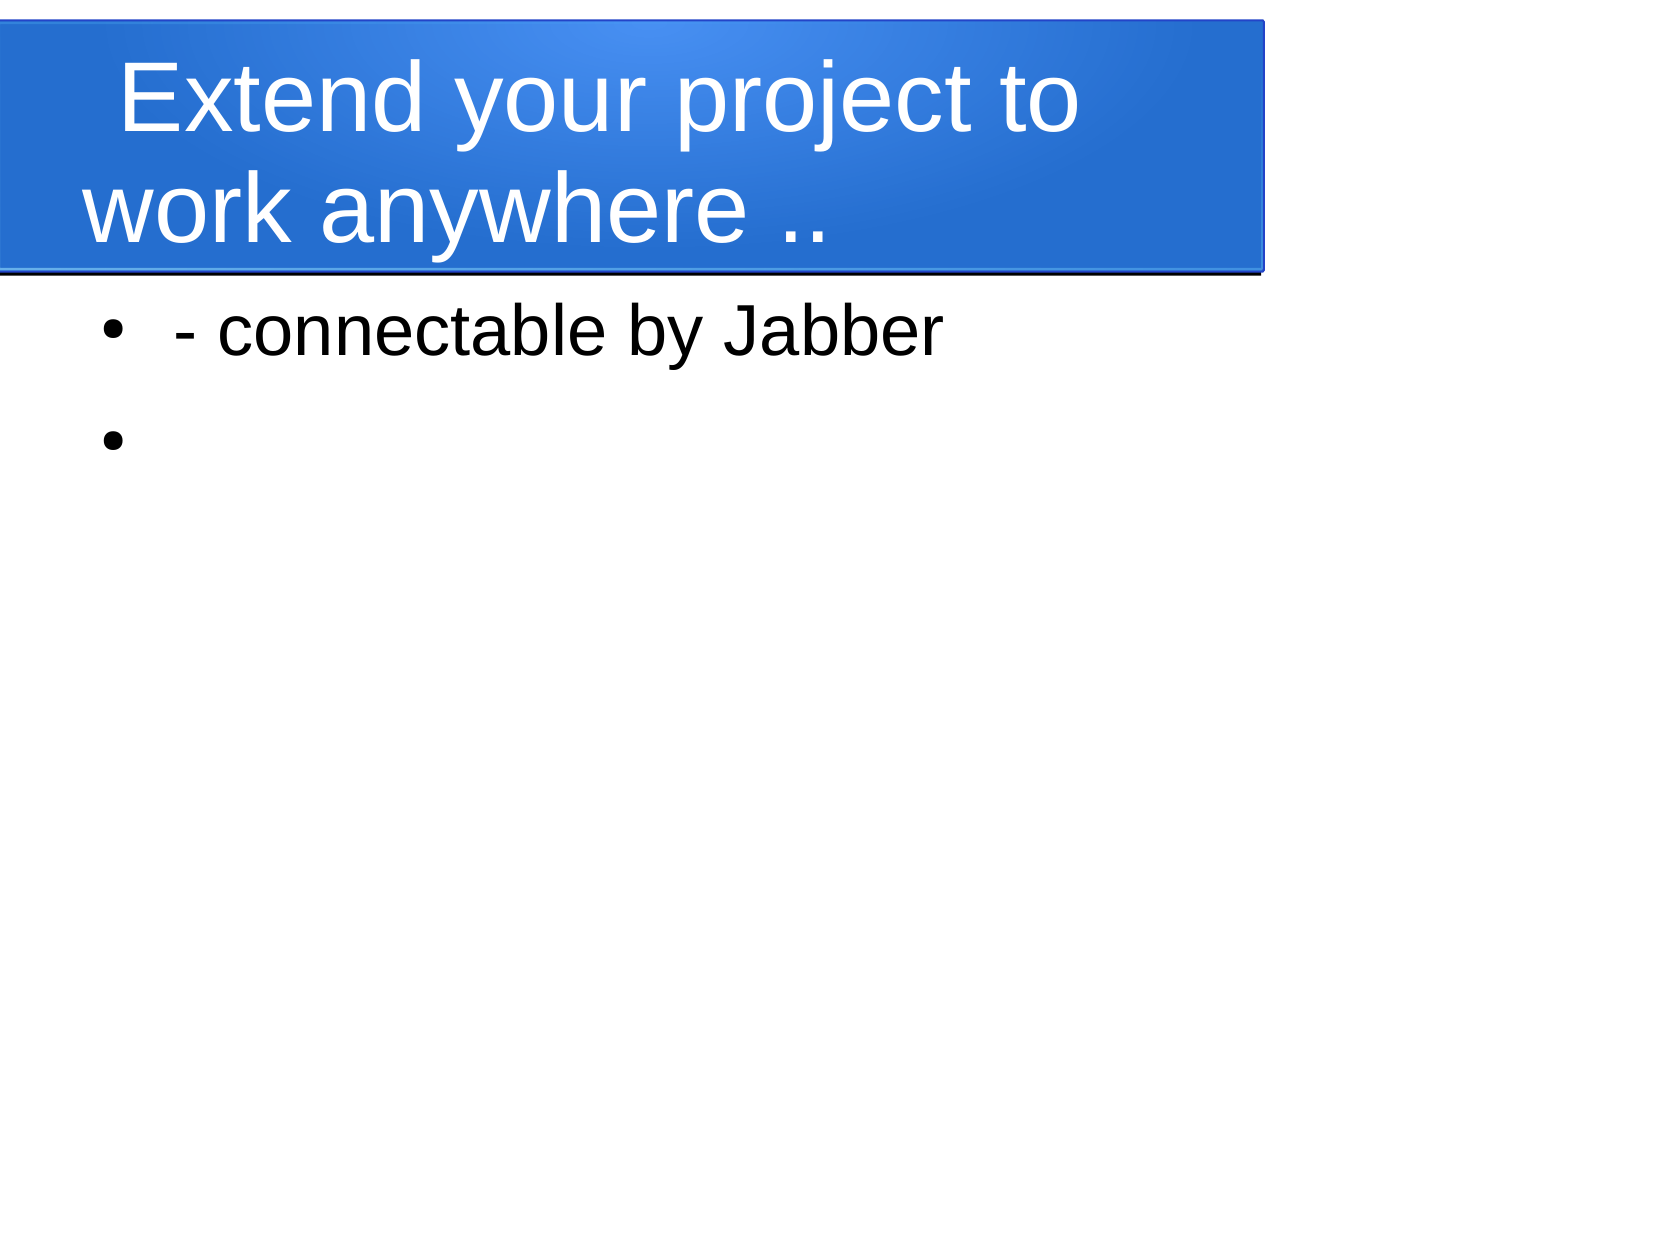

# Extend your project to work anywhere ..
 - connectable by Jabber